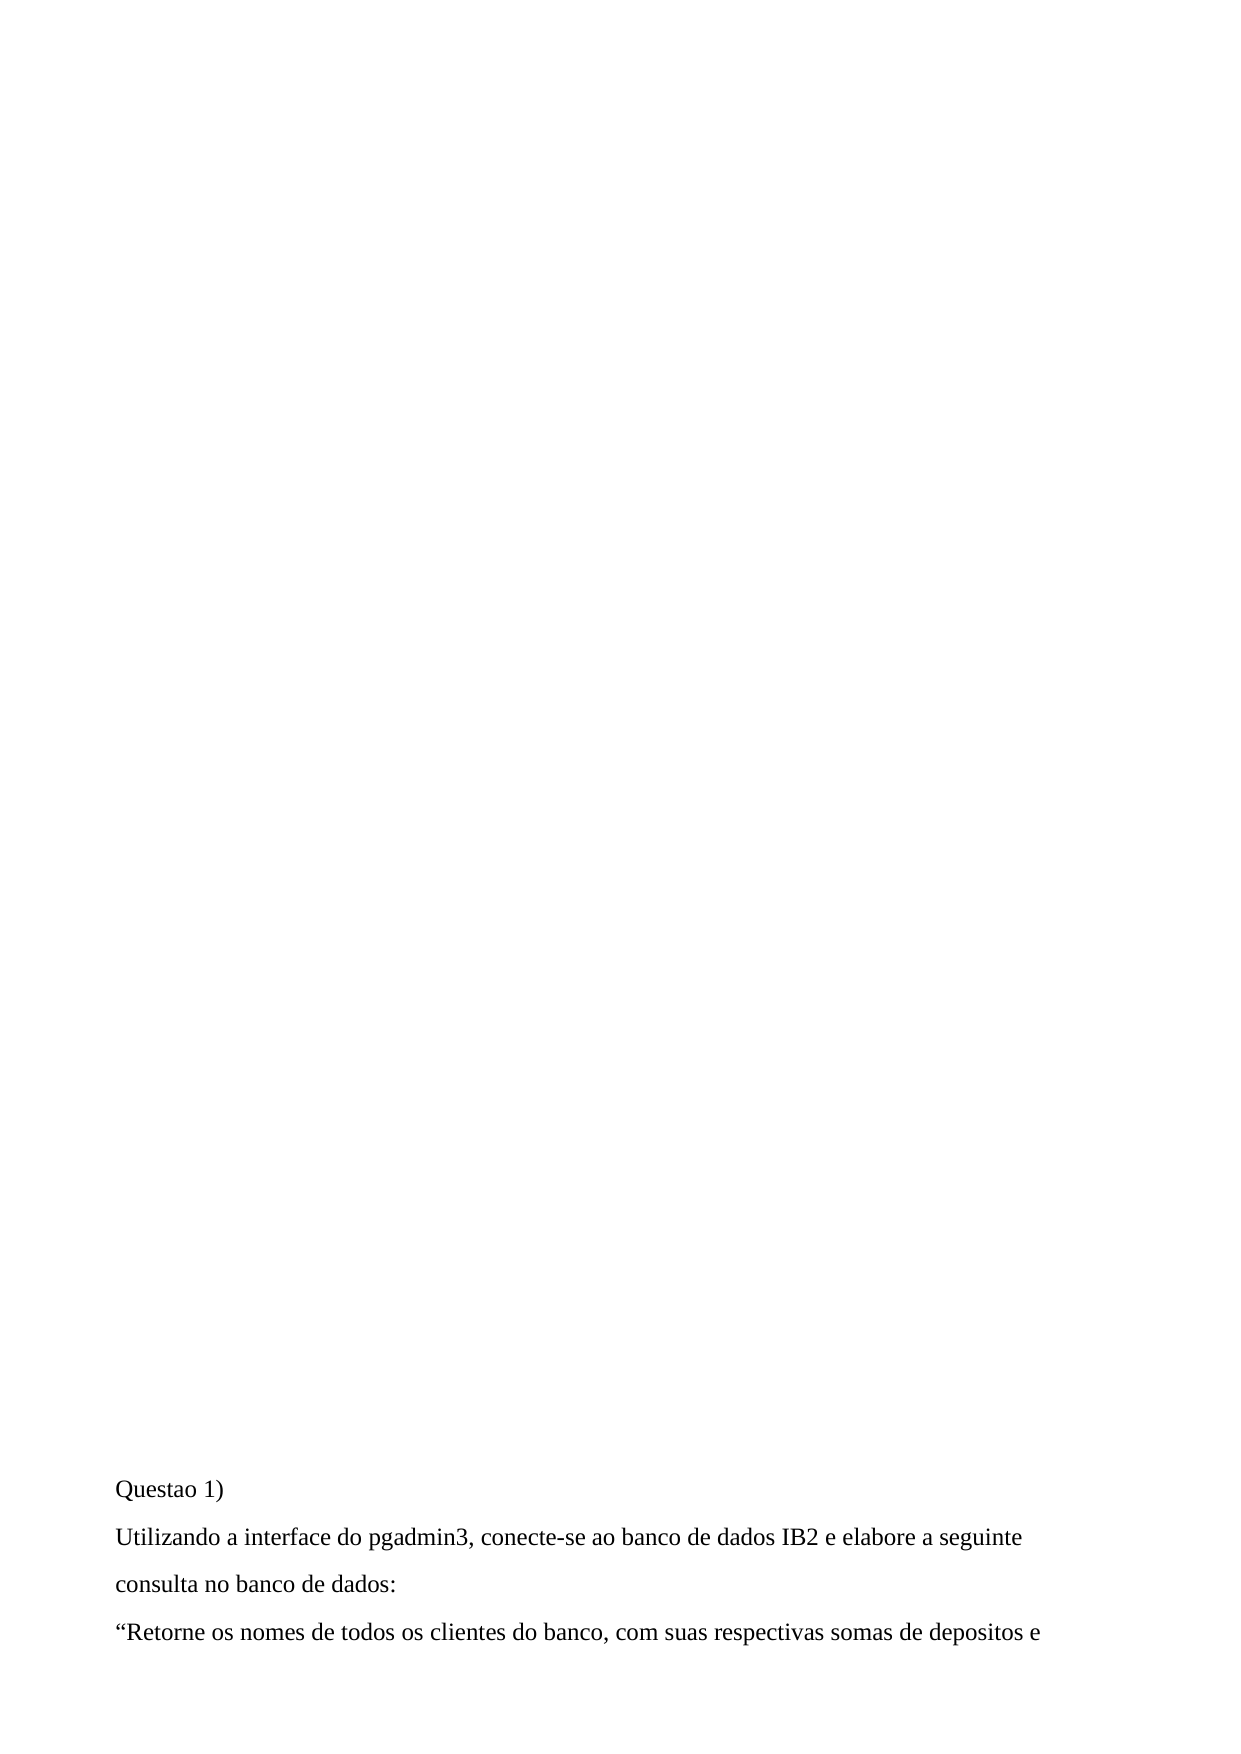

Questao 1)
Utilizando a interface do pgadmin3, conecte-se ao banco de dados IB2 e elabore a seguinte consulta no banco de dados:
“Retorne os nomes de todos os clientes do banco, com suas respectivas somas de depositos e